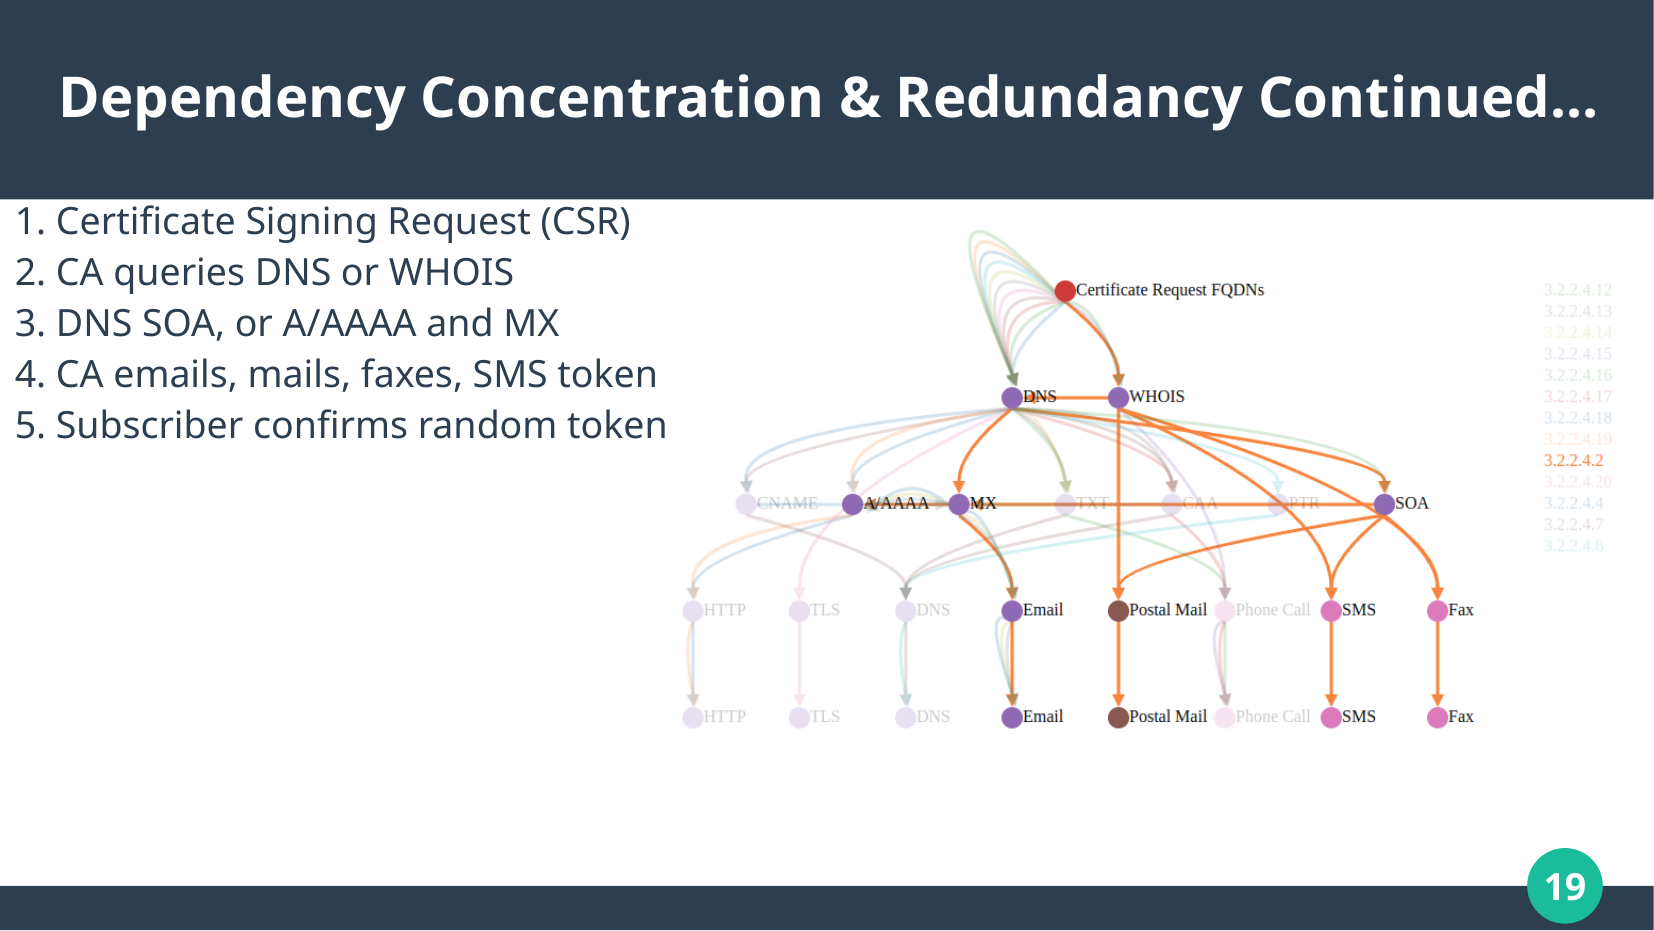

# Dependency Concentration & Redundancy Continued…
1. Certificate Signing Request (CSR)
2. CA queries DNS or WHOIS
3. DNS SOA, or A/AAAA and MX
4. CA emails, mails, faxes, SMS token
5. Subscriber confirms random token
19